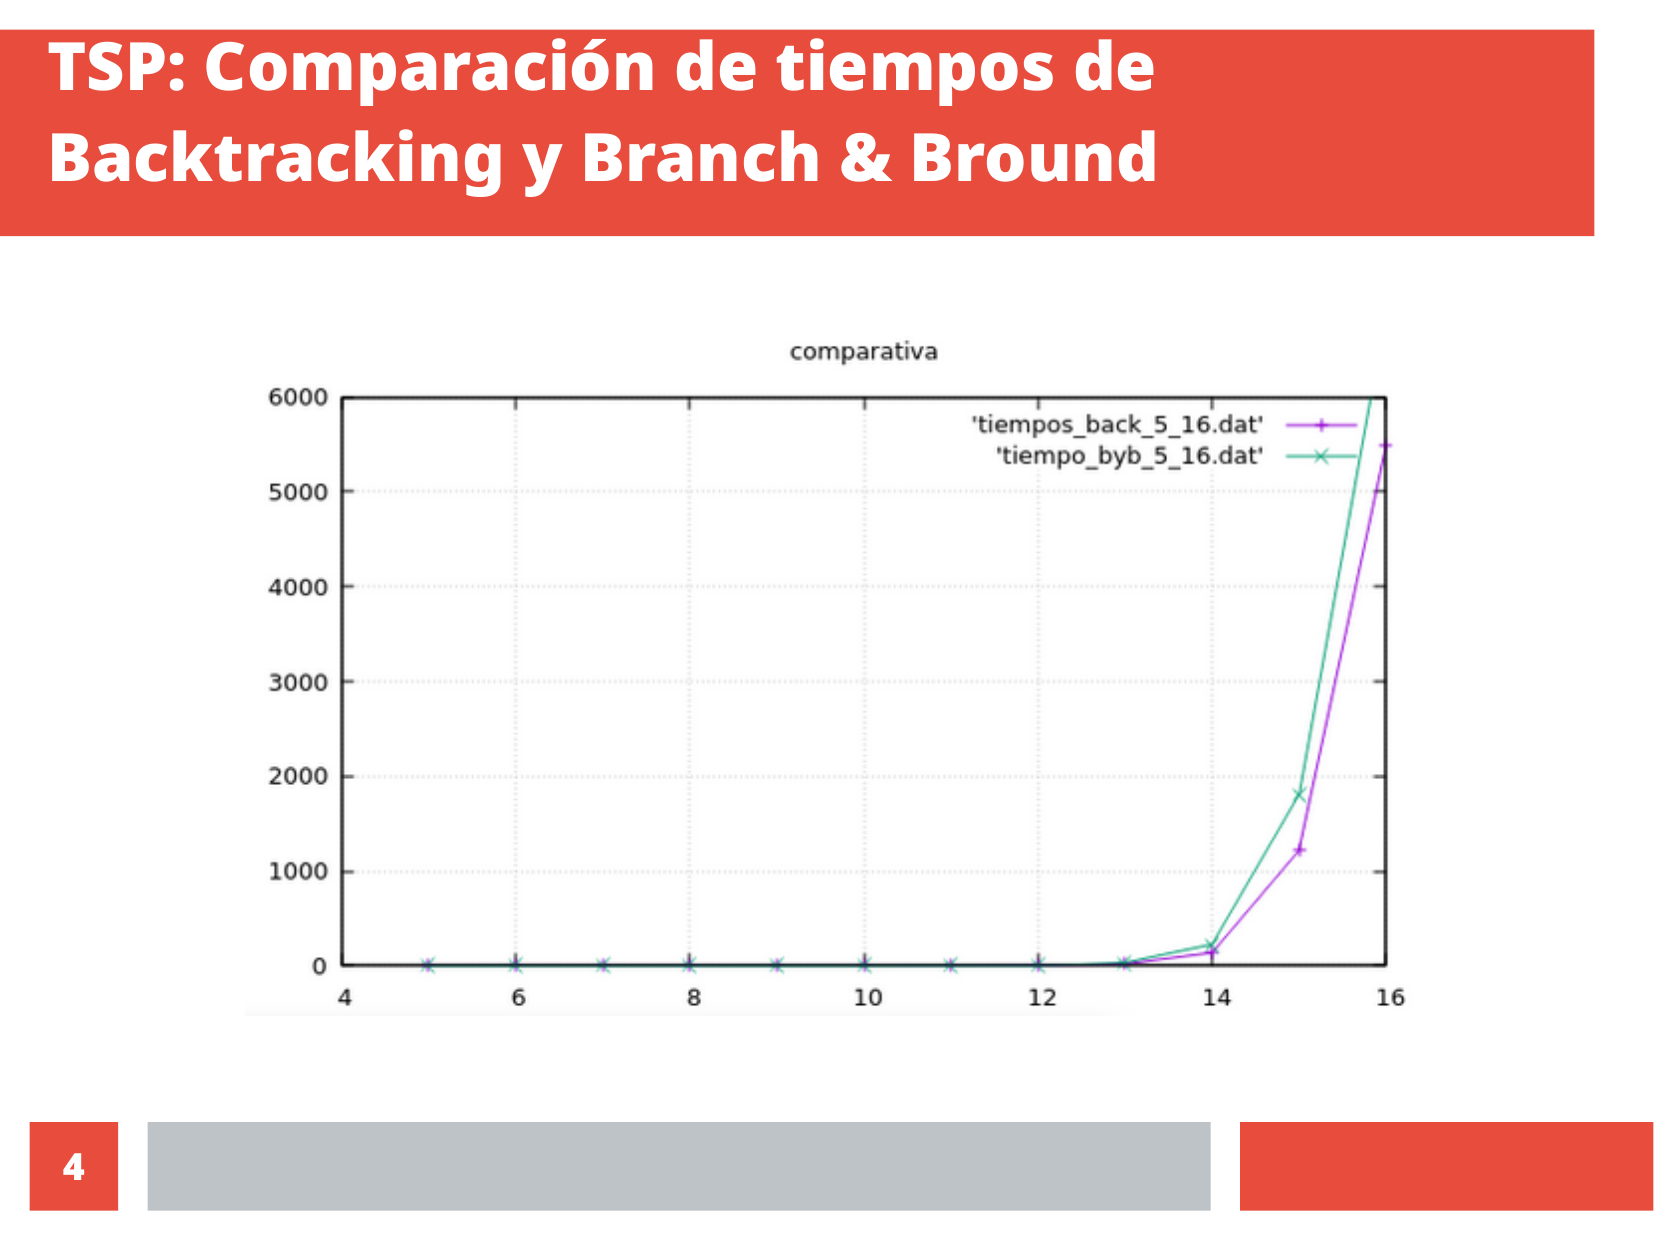

# TSP: Comparación de tiempos de Backtracking y Branch & Bround
4